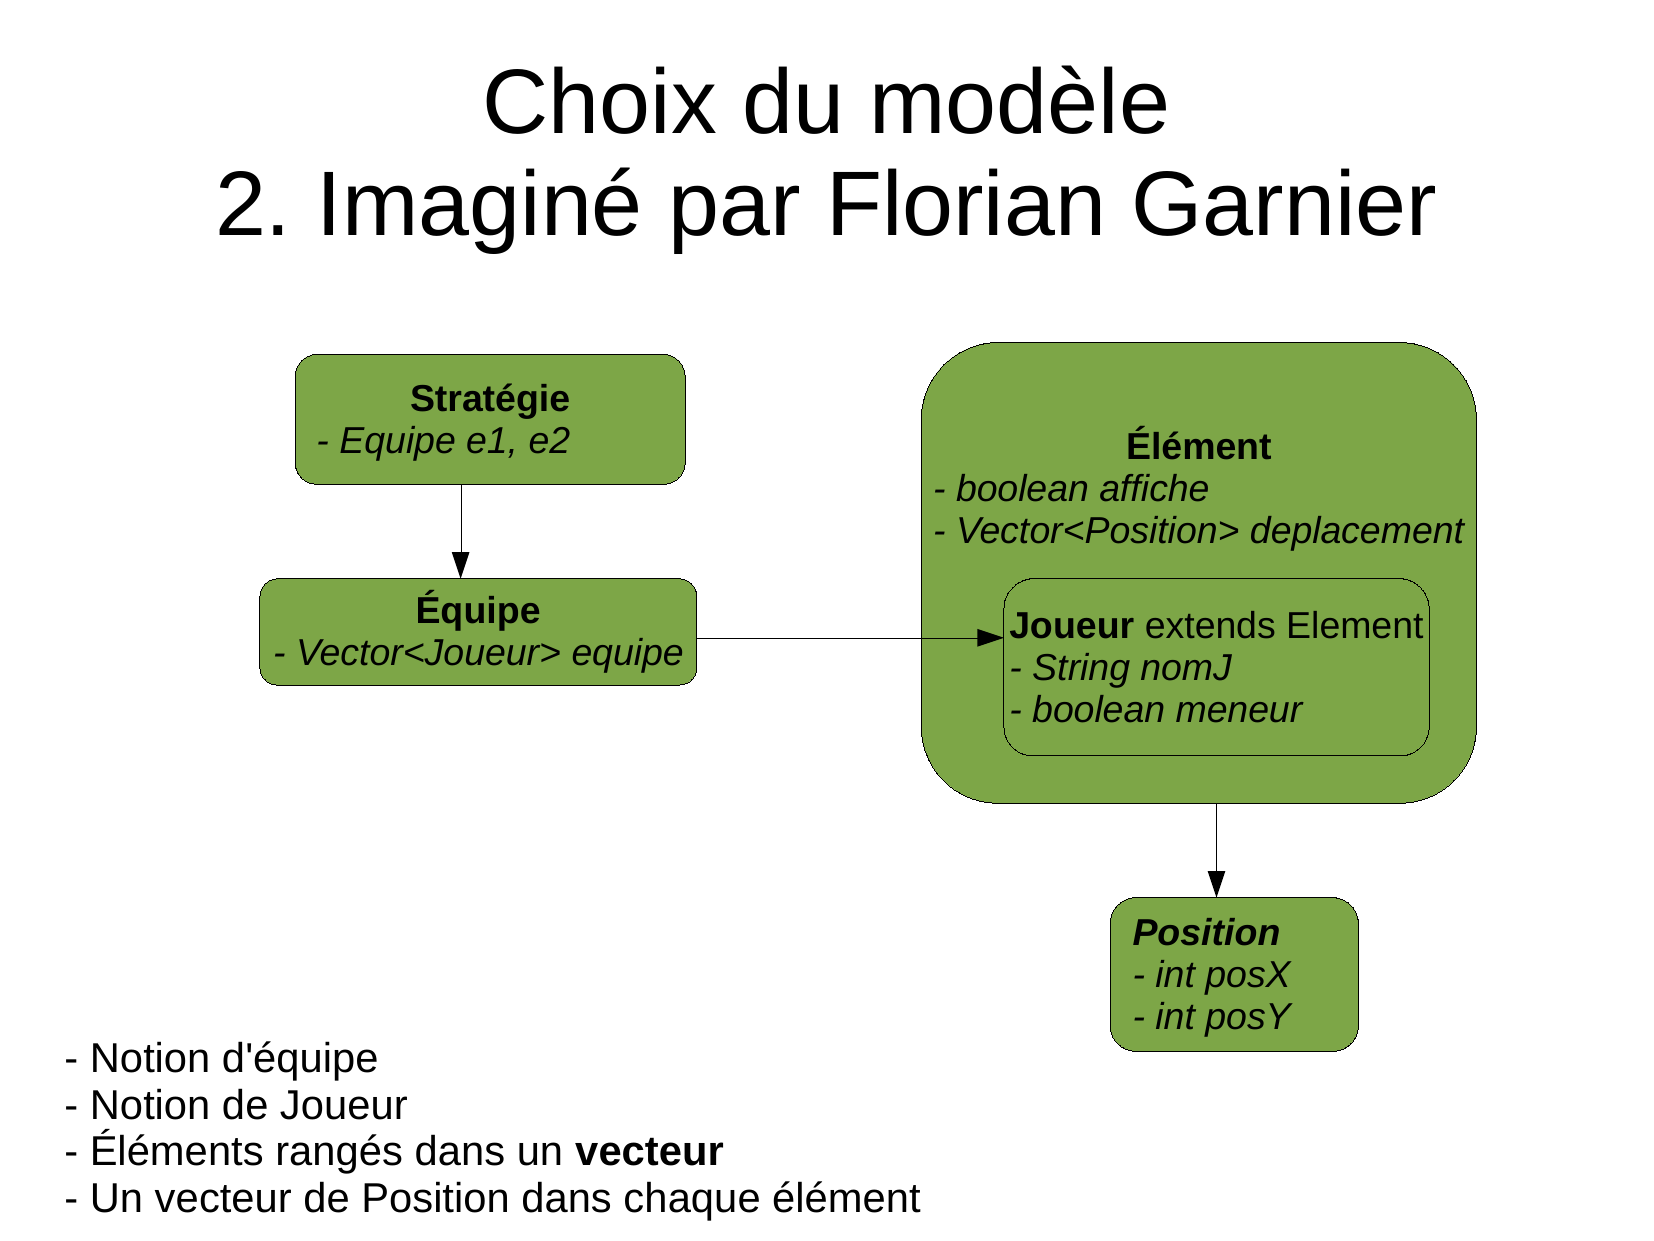

# Choix du modèle 2. Imaginé par Florian Garnier
Élément
- boolean affiche
- Vector<Position> deplacement
Stratégie
- Equipe e1, e2
Équipe
- Vector<Joueur> equipe
Joueur extends Element
- String nomJ
- boolean meneur
Position
- int posX
- int posY
- Notion d'équipe
- Notion de Joueur
- Éléments rangés dans un vecteur
- Un vecteur de Position dans chaque élément